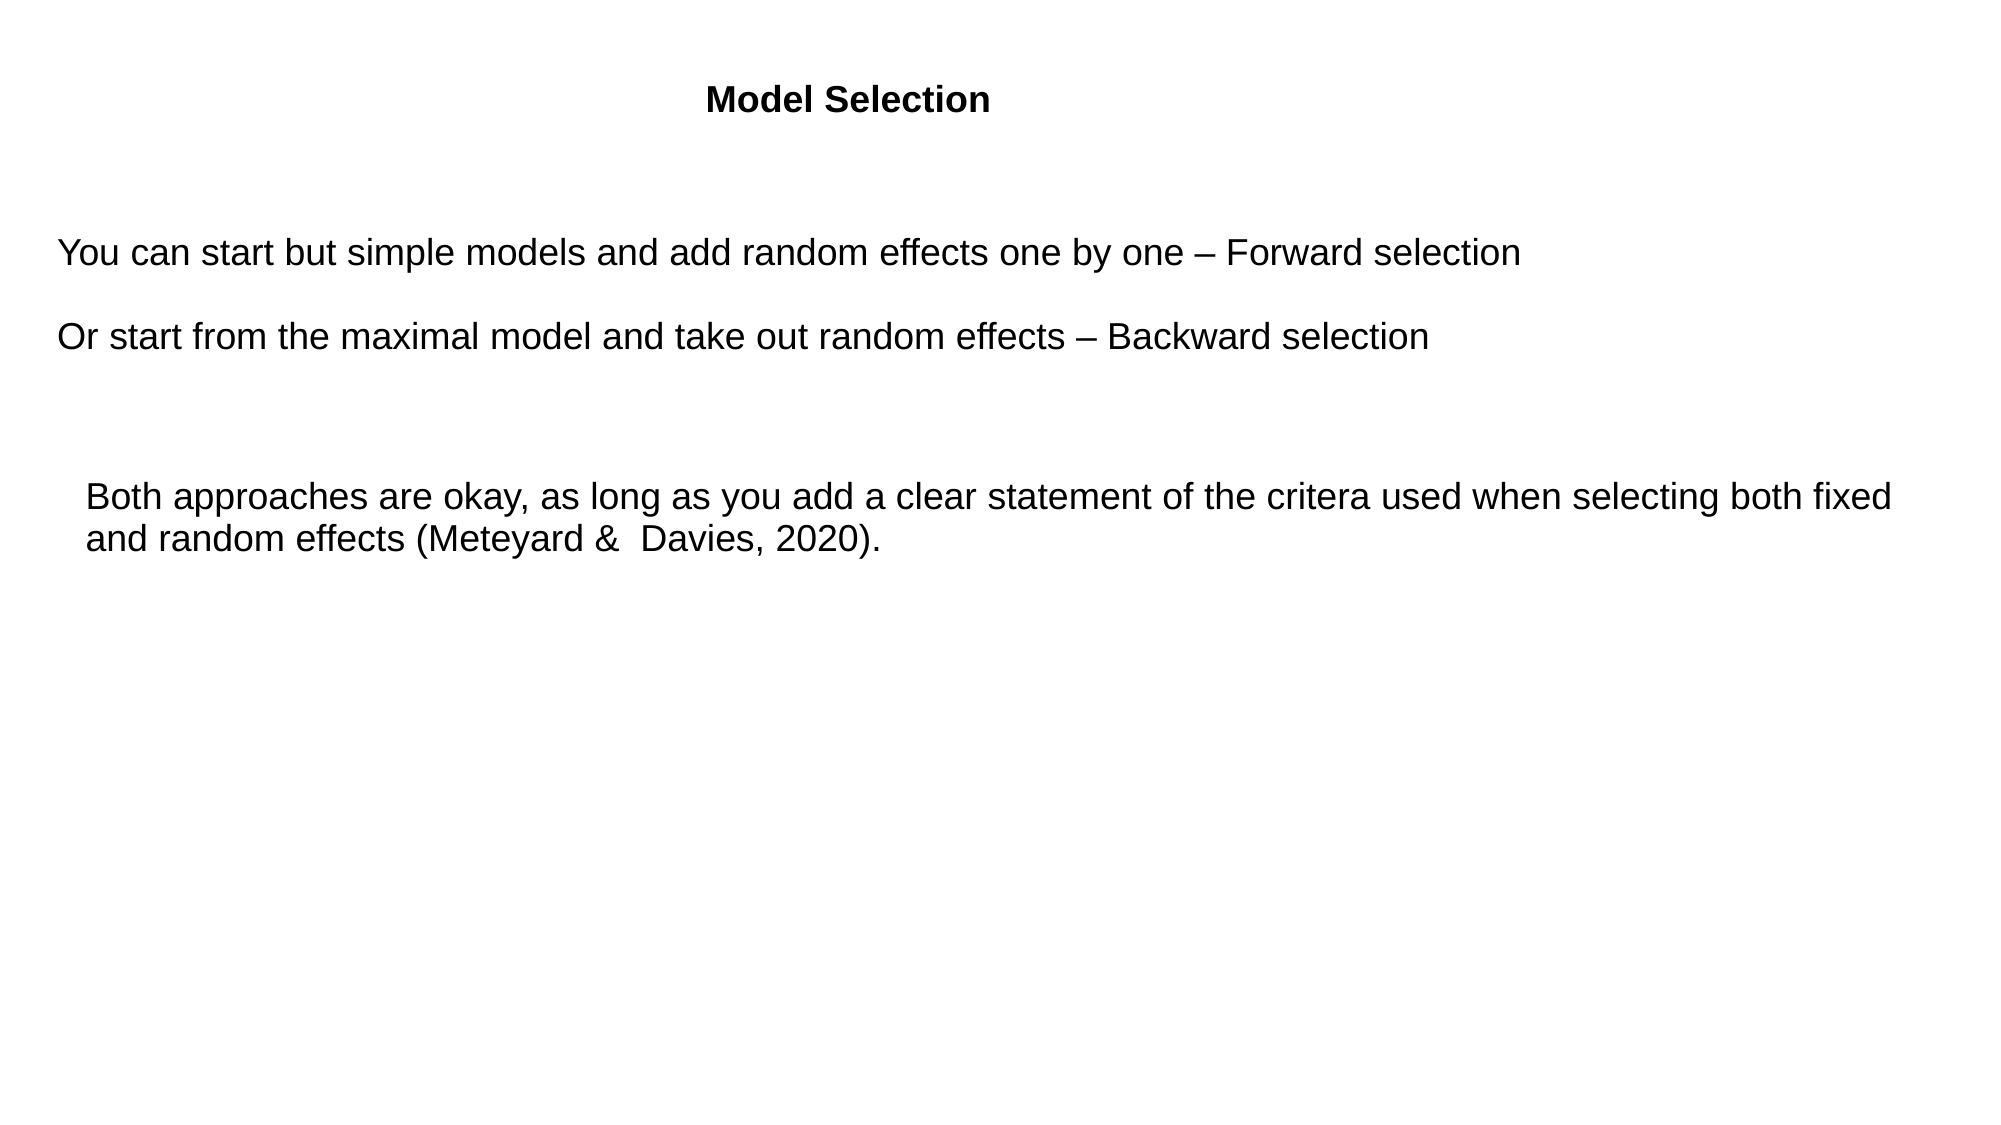

Model Selection
You can start but simple models and add random effects one by one – Forward selection
Or start from the maximal model and take out random effects – Backward selection
Both approaches are okay, as long as you add a clear statement of the critera used when selecting both fixed and random effects (Meteyard & Davies, 2020).